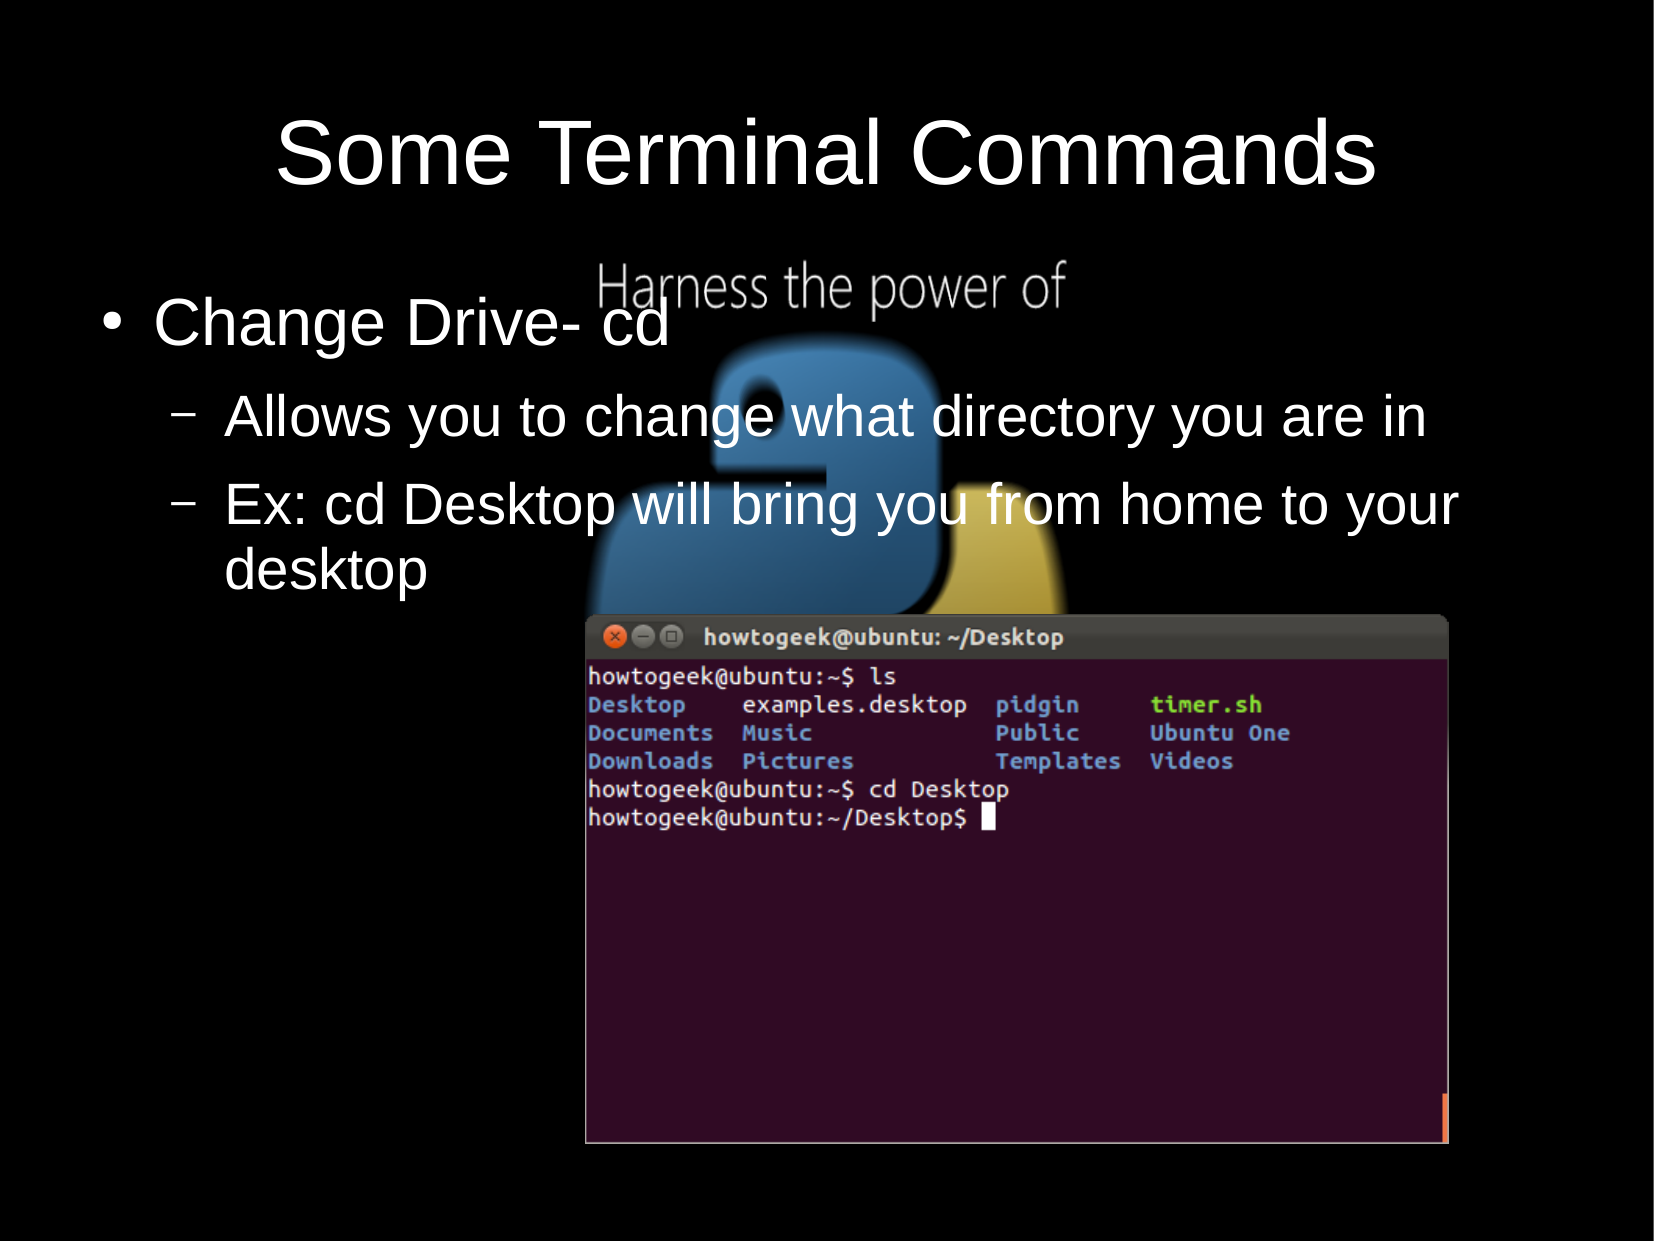

# Some Terminal Commands
Change Drive- cd
Allows you to change what directory you are in
Ex: cd Desktop will bring you from home to your desktop